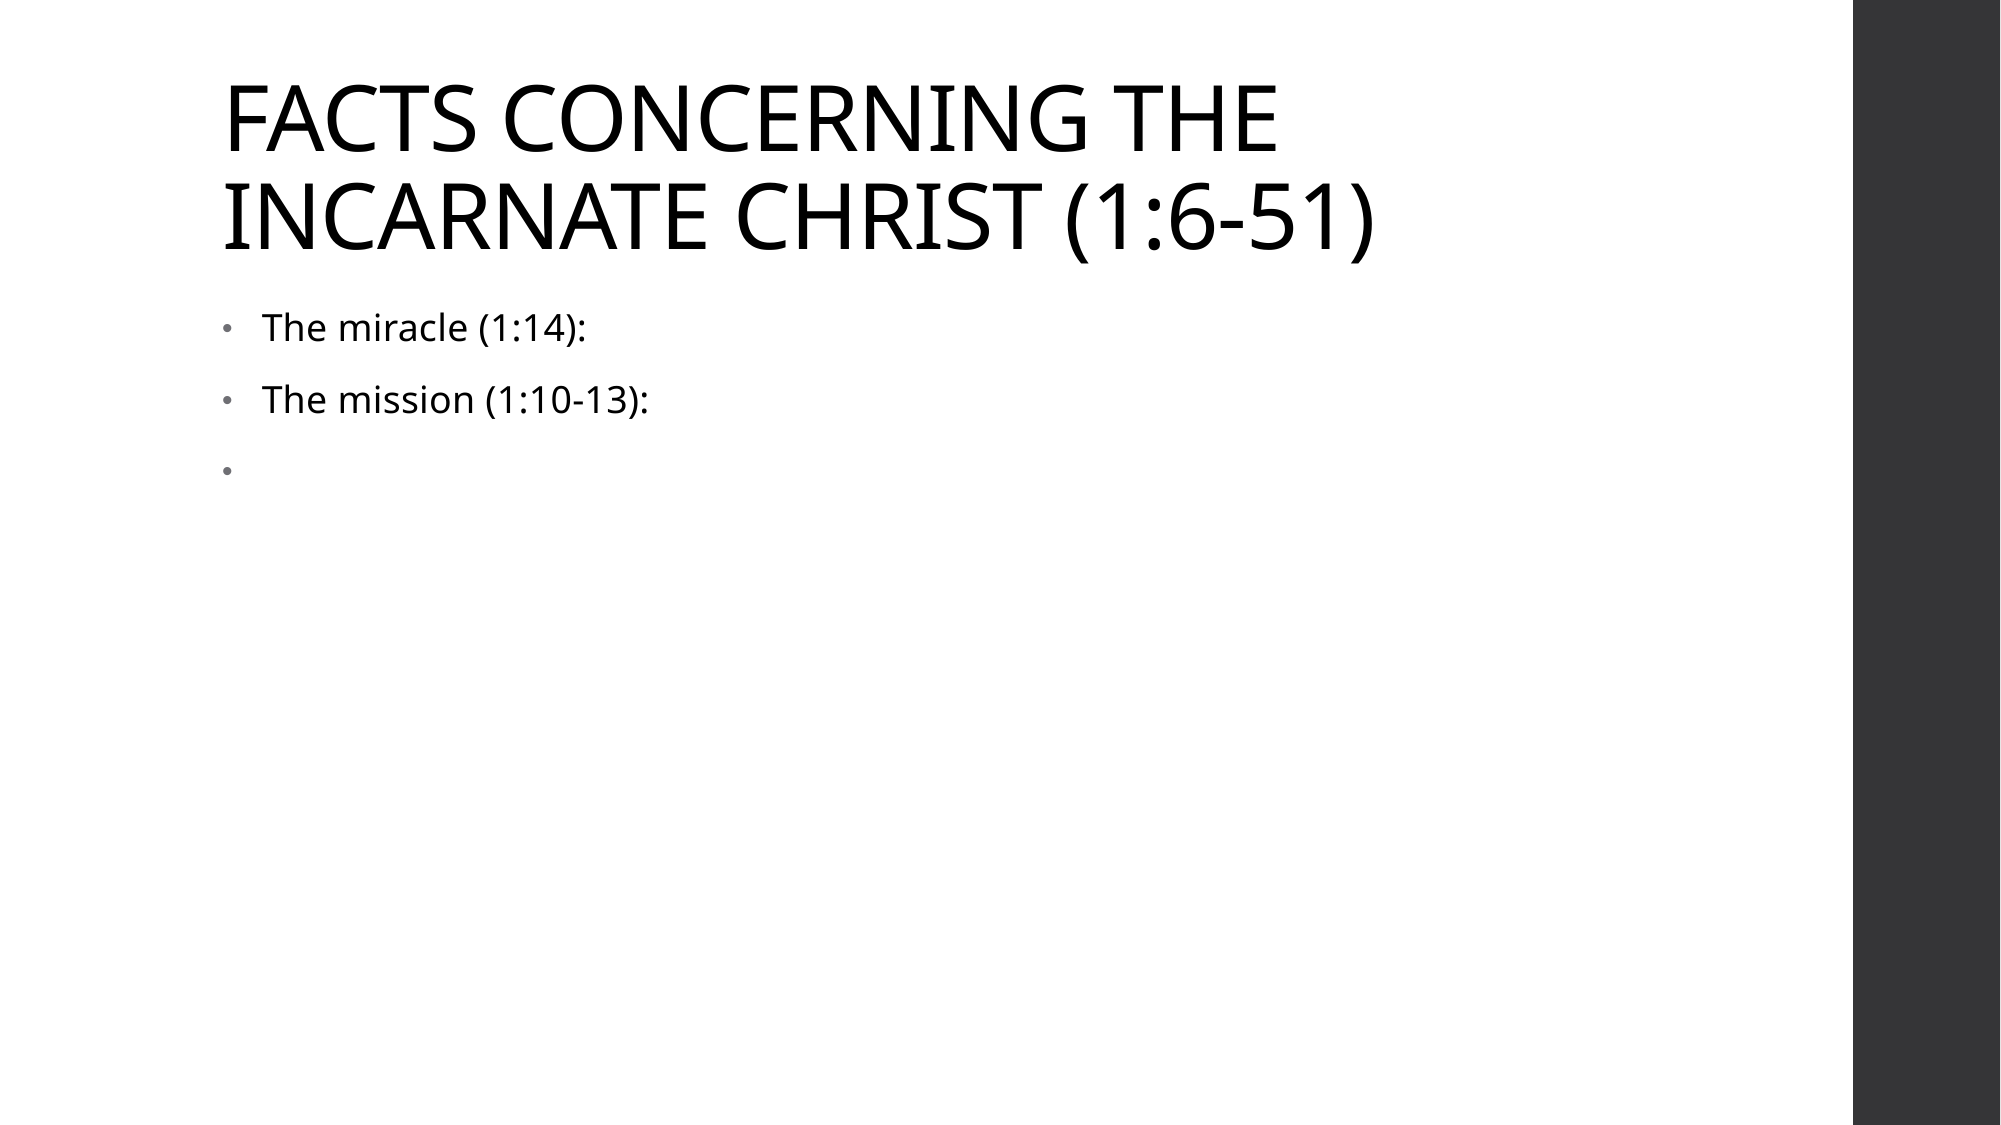

# FACTS CONCERNING THE INCARNATE CHRIST (1:6-51)
 The miracle (1:14):
 The mission (1:10-13):